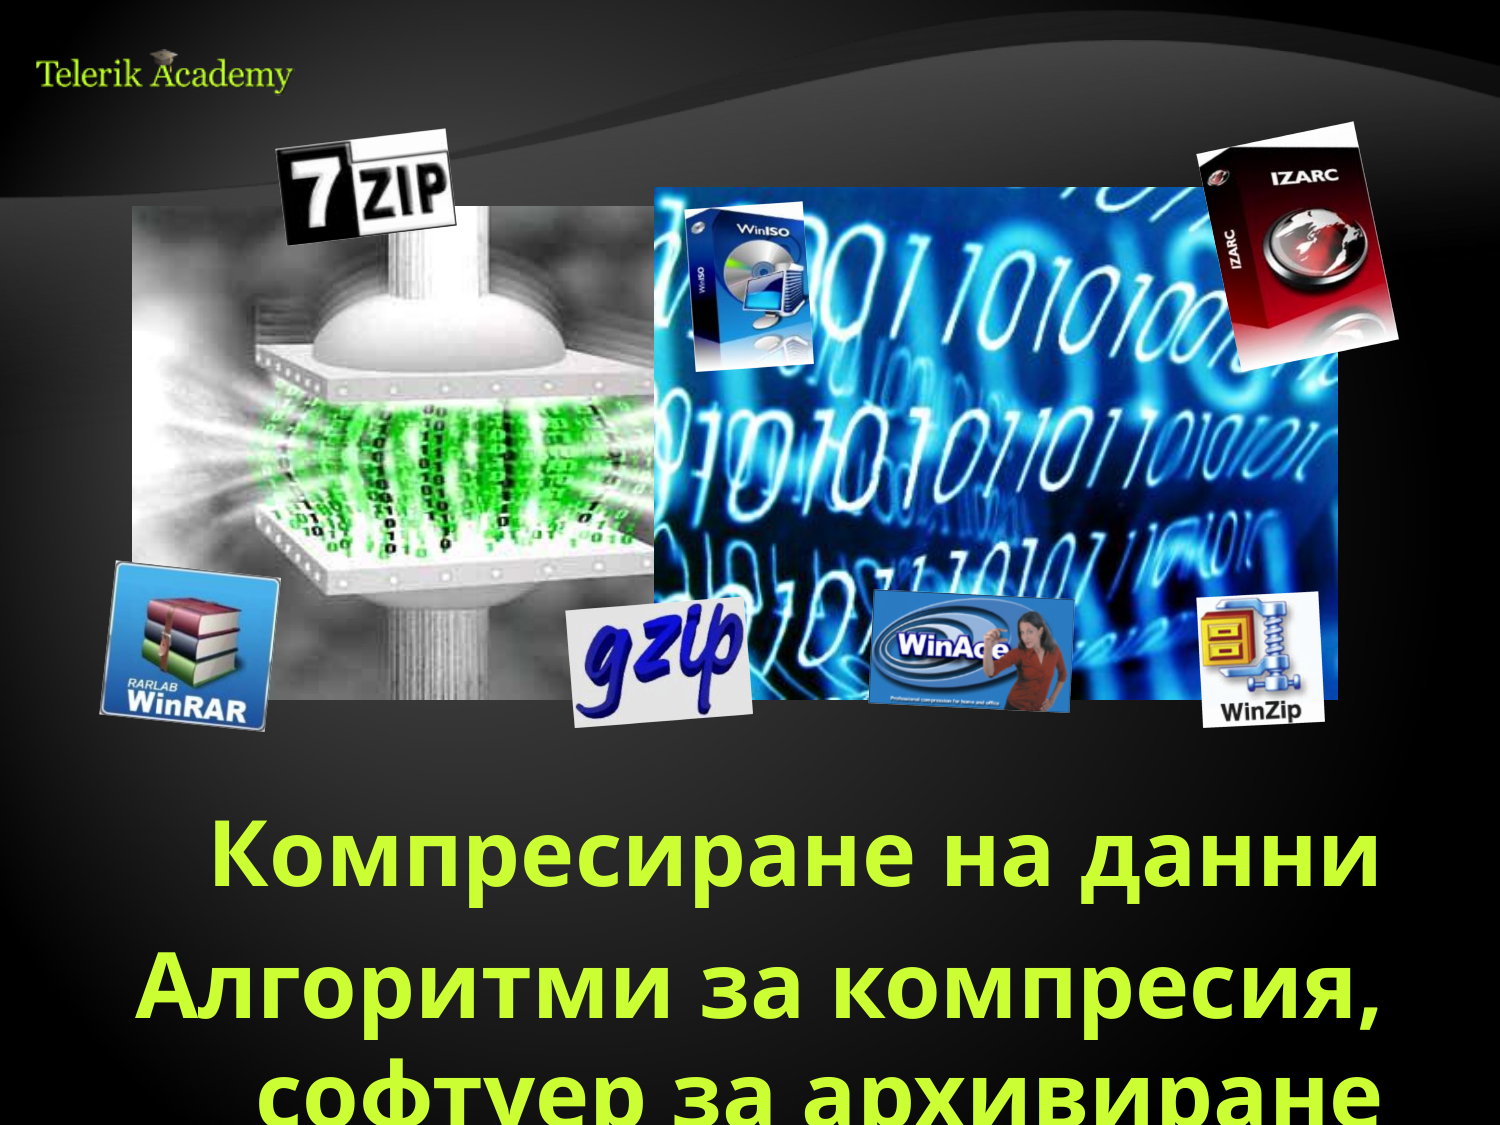

# Компресиране на данни
Алгоритми за компресия, софтуер за архивиране